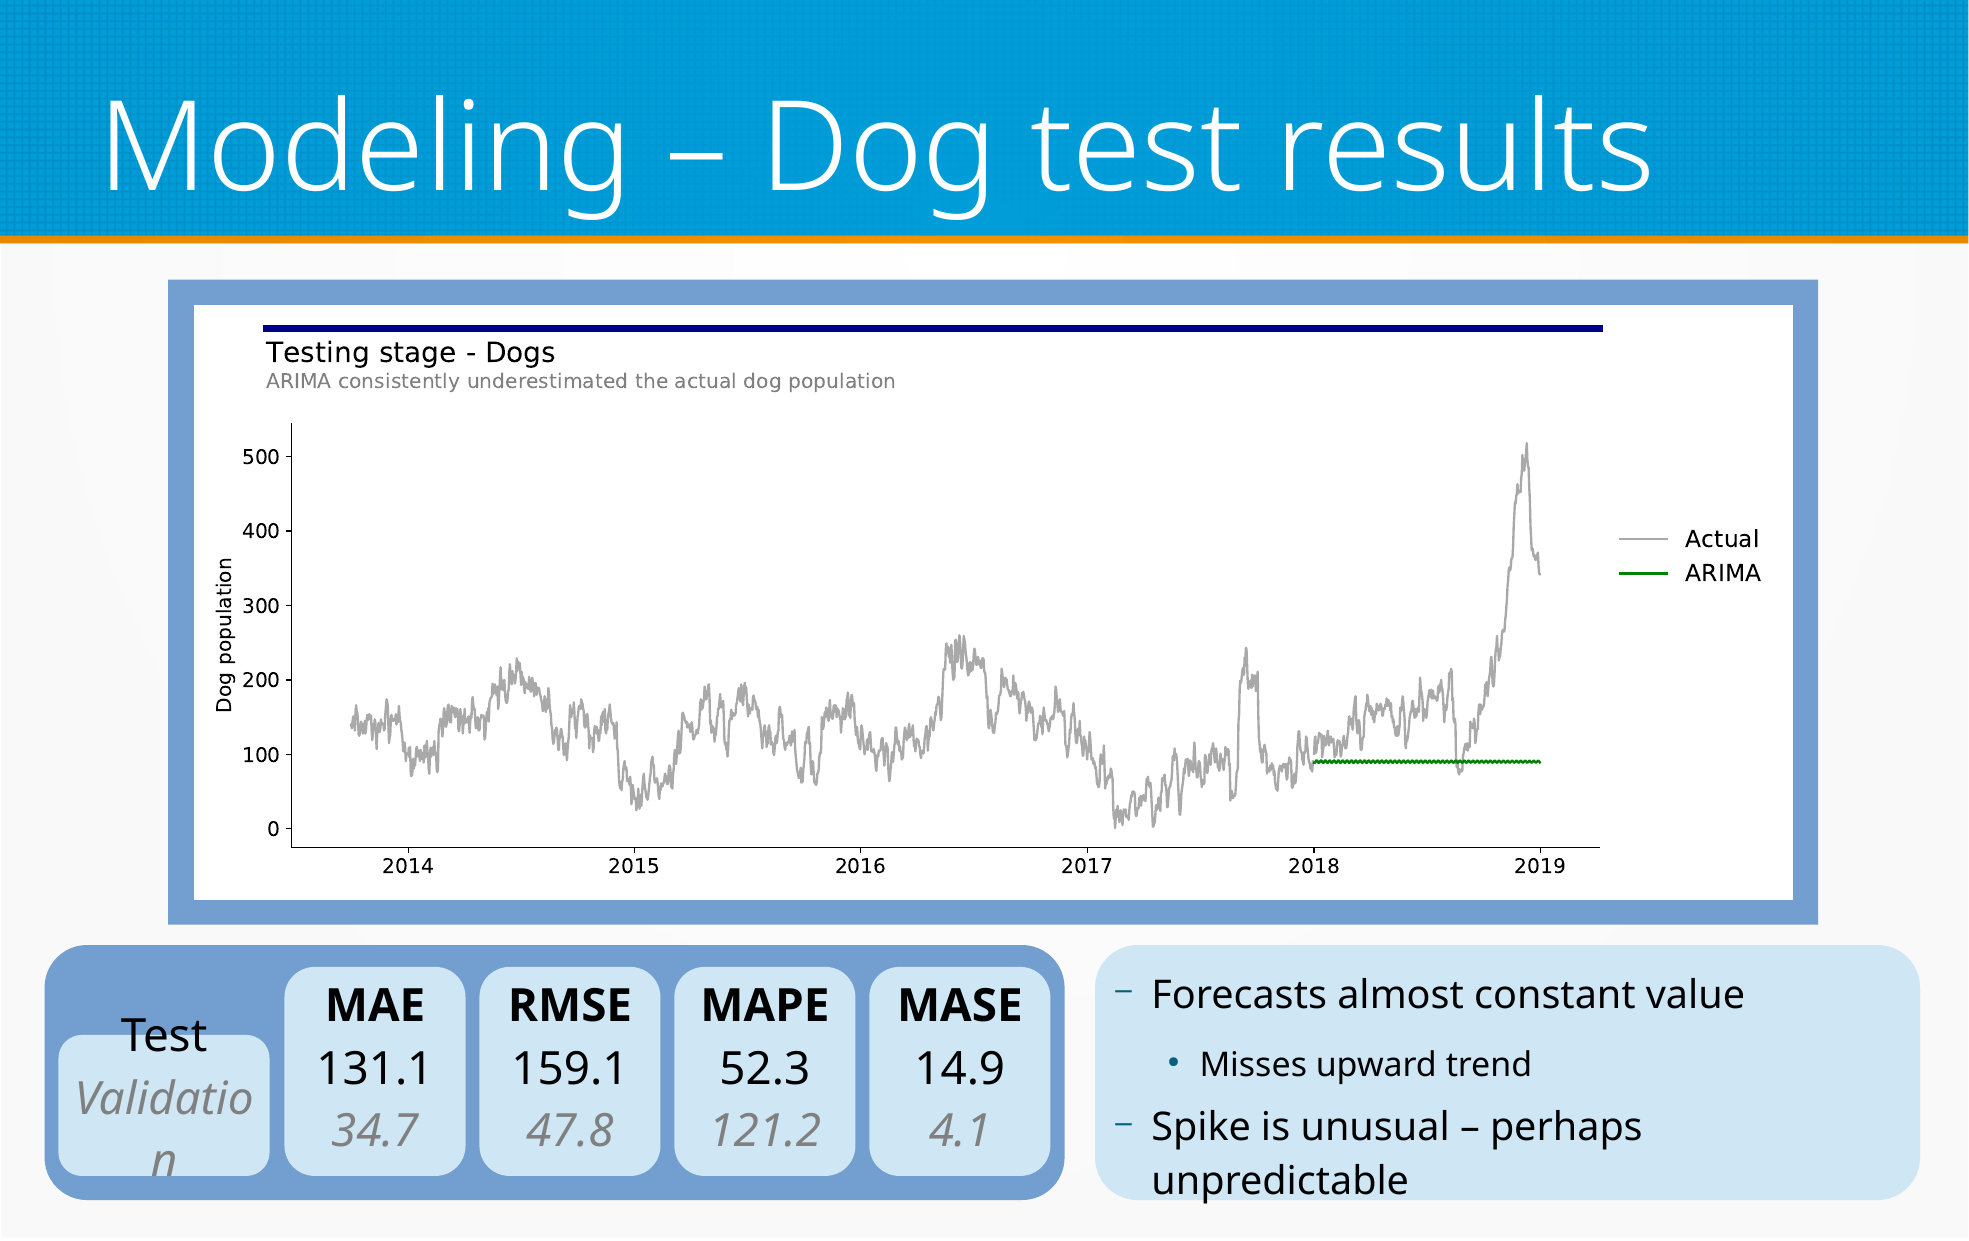

# Modeling – Dog test results
Forecasts almost constant value
Misses upward trend
Spike is unusual – perhaps unpredictable
MAE
131.1
34.7
RMSE
159.1
47.8
MAPE
52.3
121.2
MASE
14.9
4.1
Test
Validation